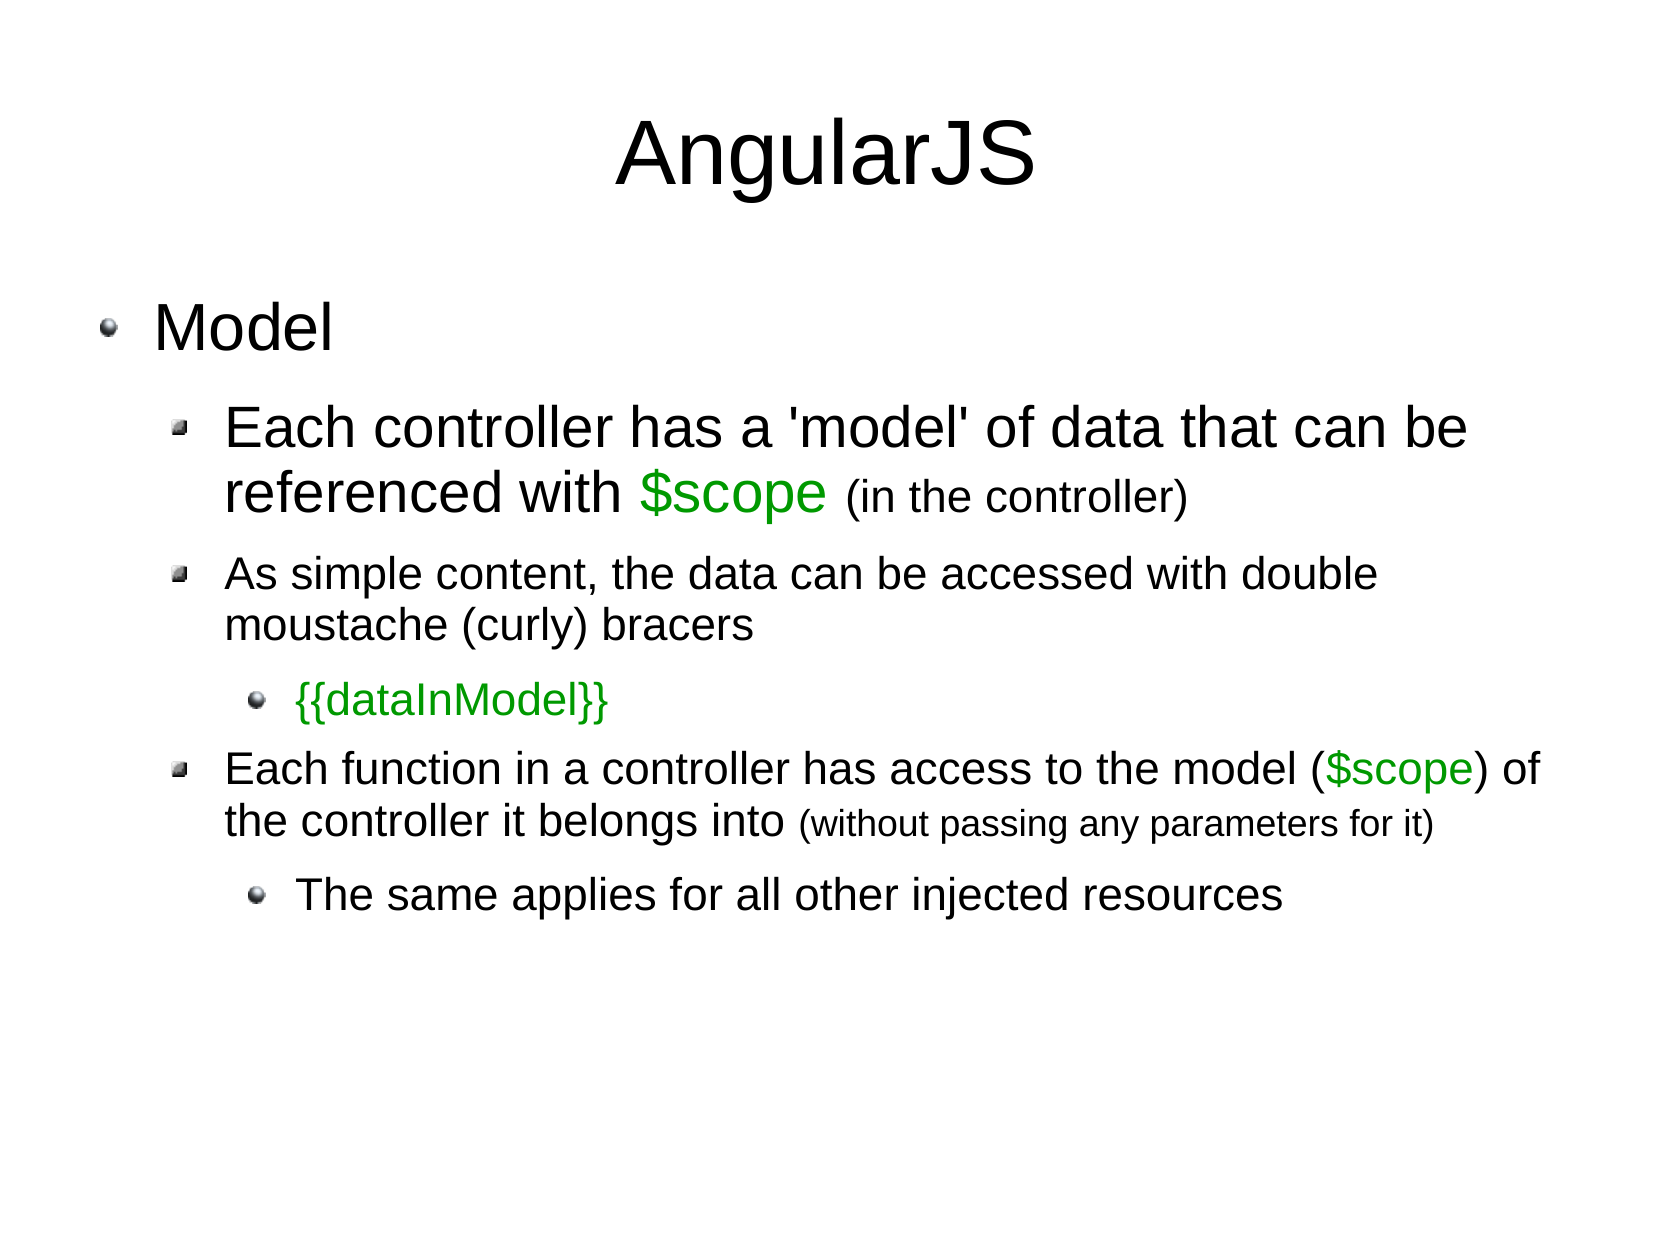

# AngularJS
Model
Each controller has a 'model' of data that can be referenced with $scope (in the controller)
As simple content, the data can be accessed with double moustache (curly) bracers
{{dataInModel}}
Each function in a controller has access to the model ($scope) of the controller it belongs into (without passing any parameters for it)
The same applies for all other injected resources